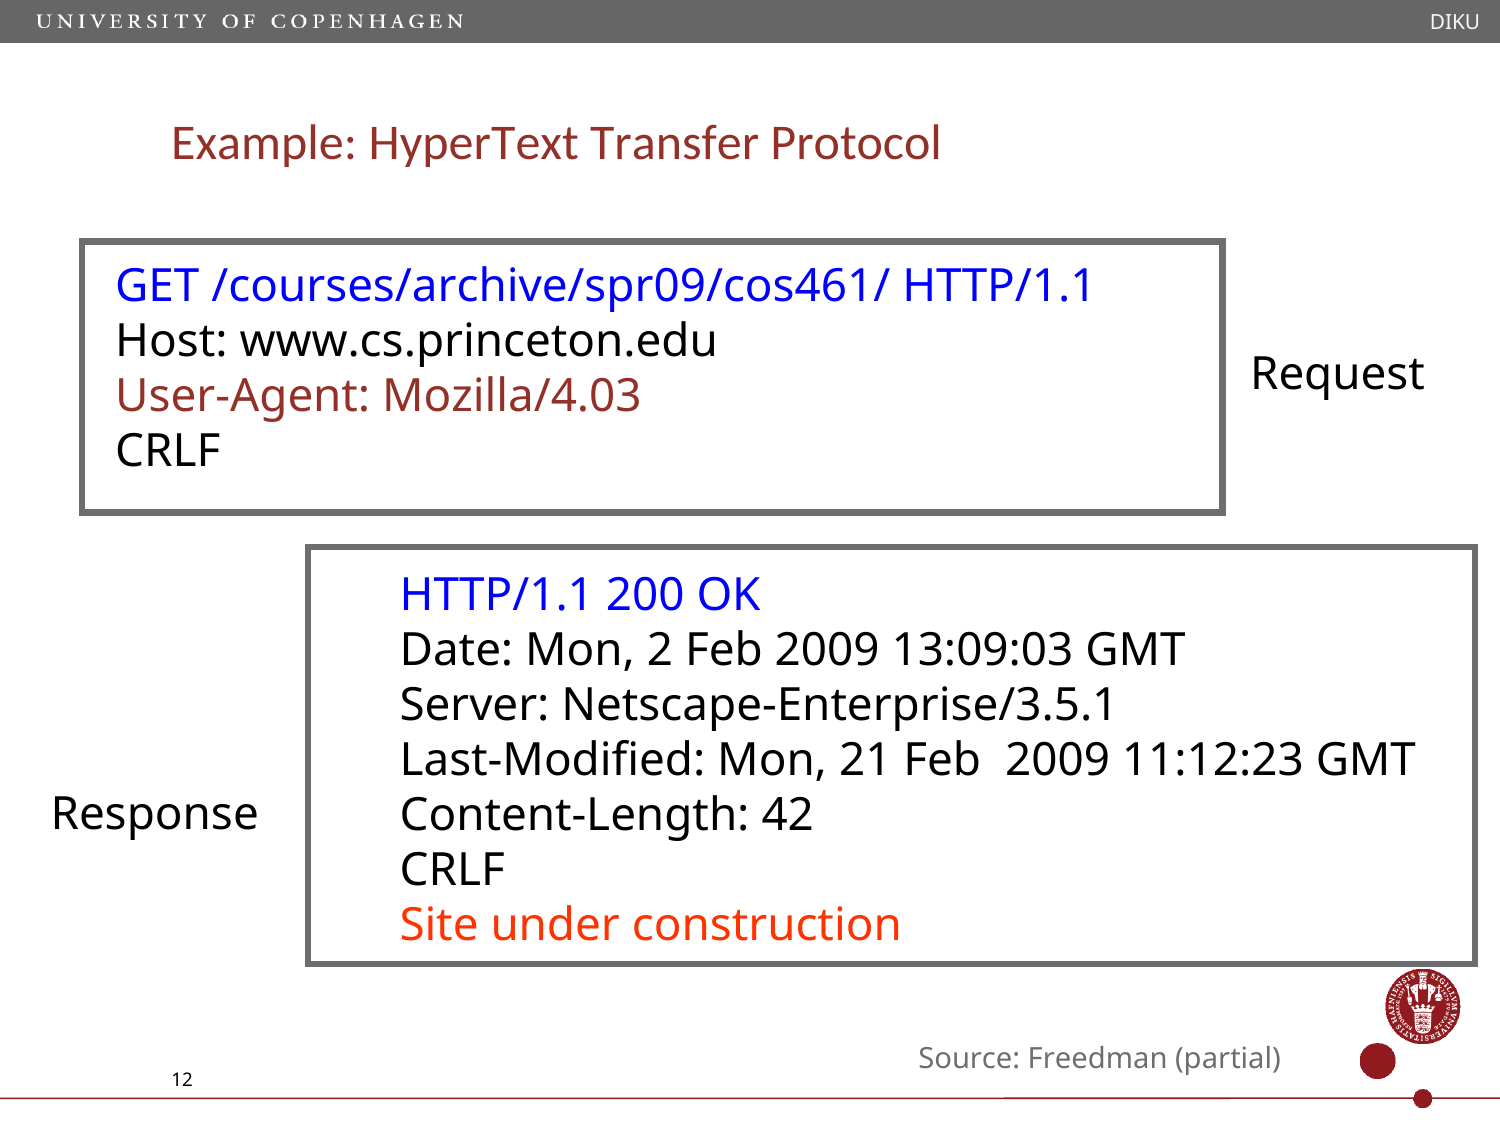

DIKU
Example: HyperText Transfer Protocol
GET /courses/archive/spr09/cos461/ HTTP/1.1
Host: www.cs.princeton.edu
User-Agent: Mozilla/4.03
CRLF
Request
HTTP/1.1 200 OK
Date: Mon, 2 Feb 2009 13:09:03 GMT
Server: Netscape-Enterprise/3.5.1
Last-Modified: Mon, 21 Feb 2009 11:12:23 GMT
Content-Length: 42
CRLF
Site under construction
Response
Source: Freedman (partial)